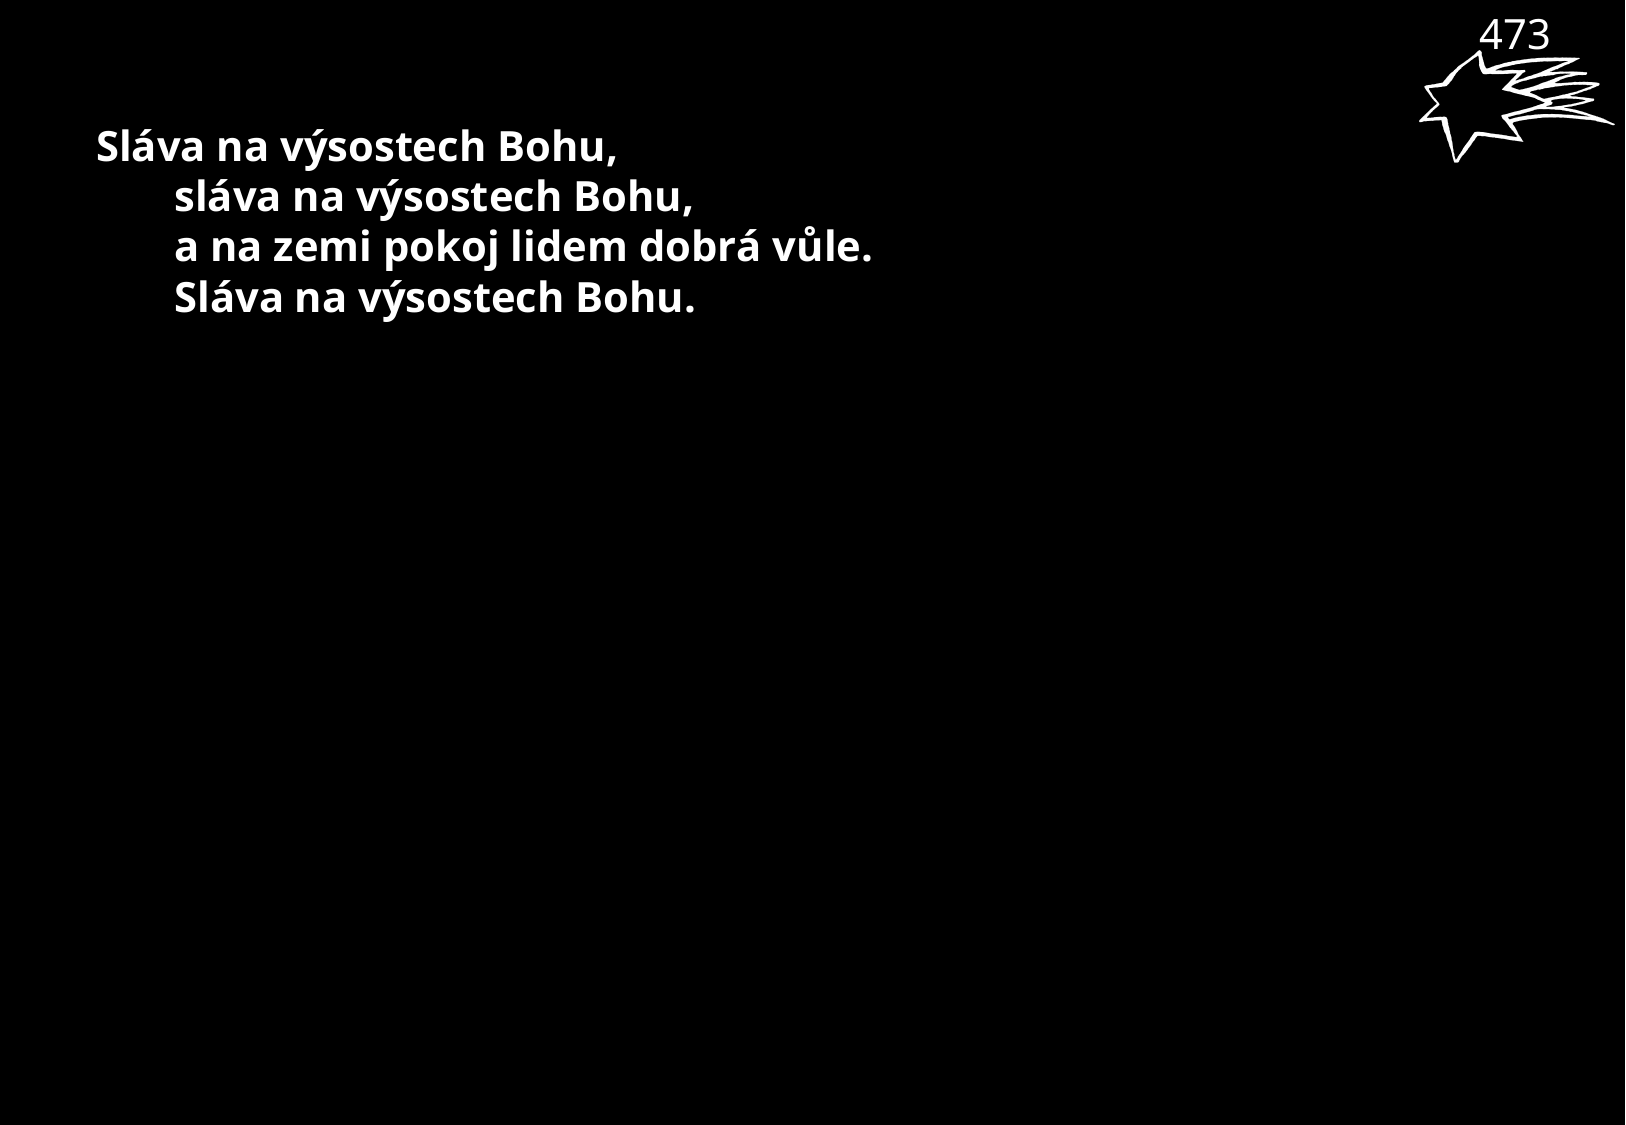

473
# Sláva na výsostech Bohu, sláva na výsostech Bohu, a na zemi pokoj lidem dobrá vůle. Sláva na výsostech Bohu.